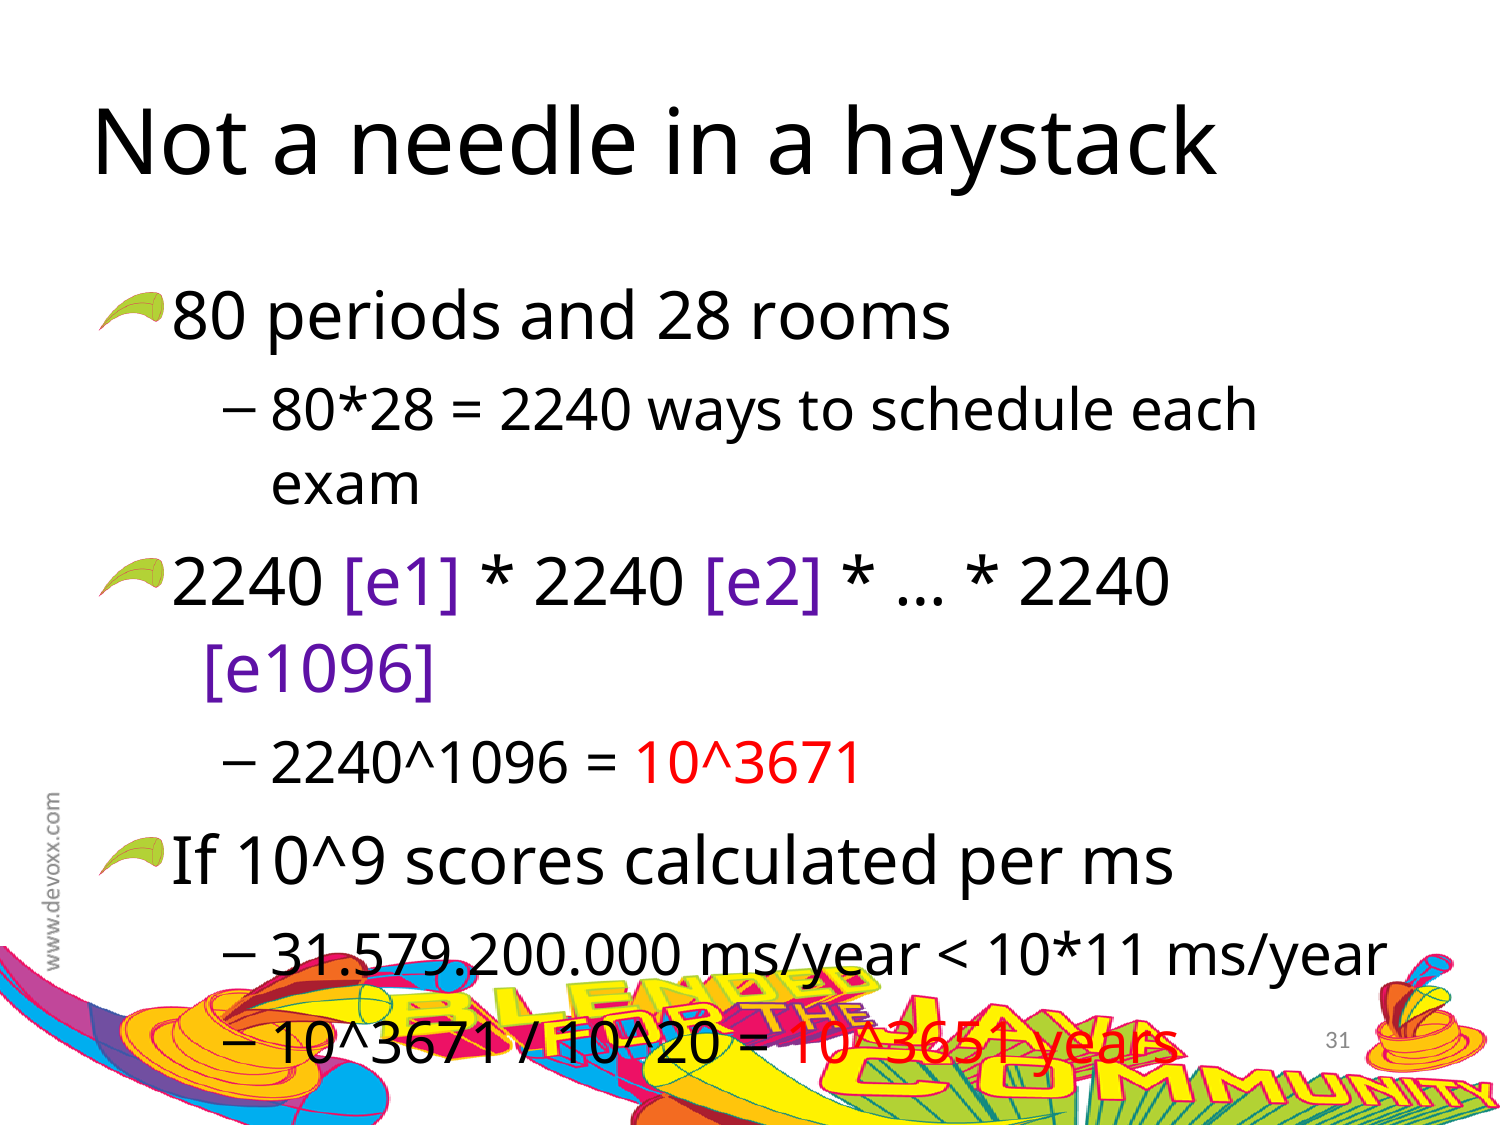

# Not a needle in a haystack
80 periods and 28 rooms
80*28 = 2240 ways to schedule each exam
2240 [e1] * 2240 [e2] * … * 2240 [e1096]
2240^1096 = 10^3671
If 10^9 scores calculated per ms
31.579.200.000 ms/year < 10*11 ms/year
10^3671 / 10^20 = 10^3651 years
31